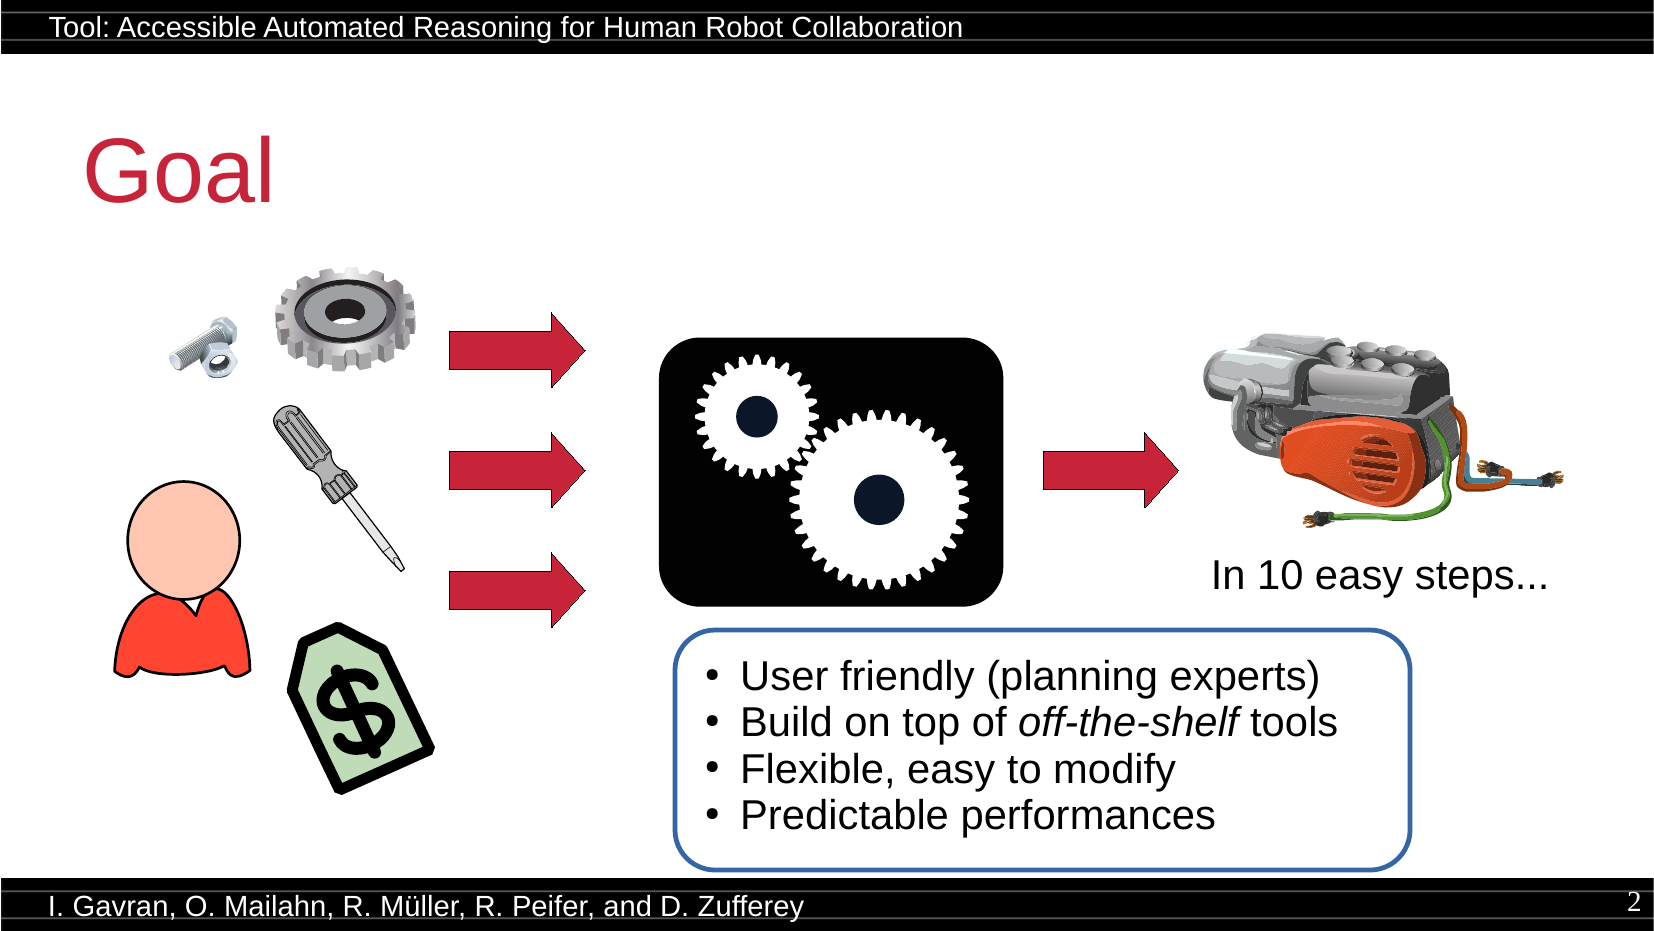

Tool: Accessible Automated Reasoning for Human Robot Collaboration
# Goal
In 10 easy steps...
User friendly (planning experts)
Build on top of off-the-shelf tools
Flexible, easy to modify
Predictable performances
I. Gavran, O. Mailahn, R. Müller, R. Peifer, and D. Zufferey